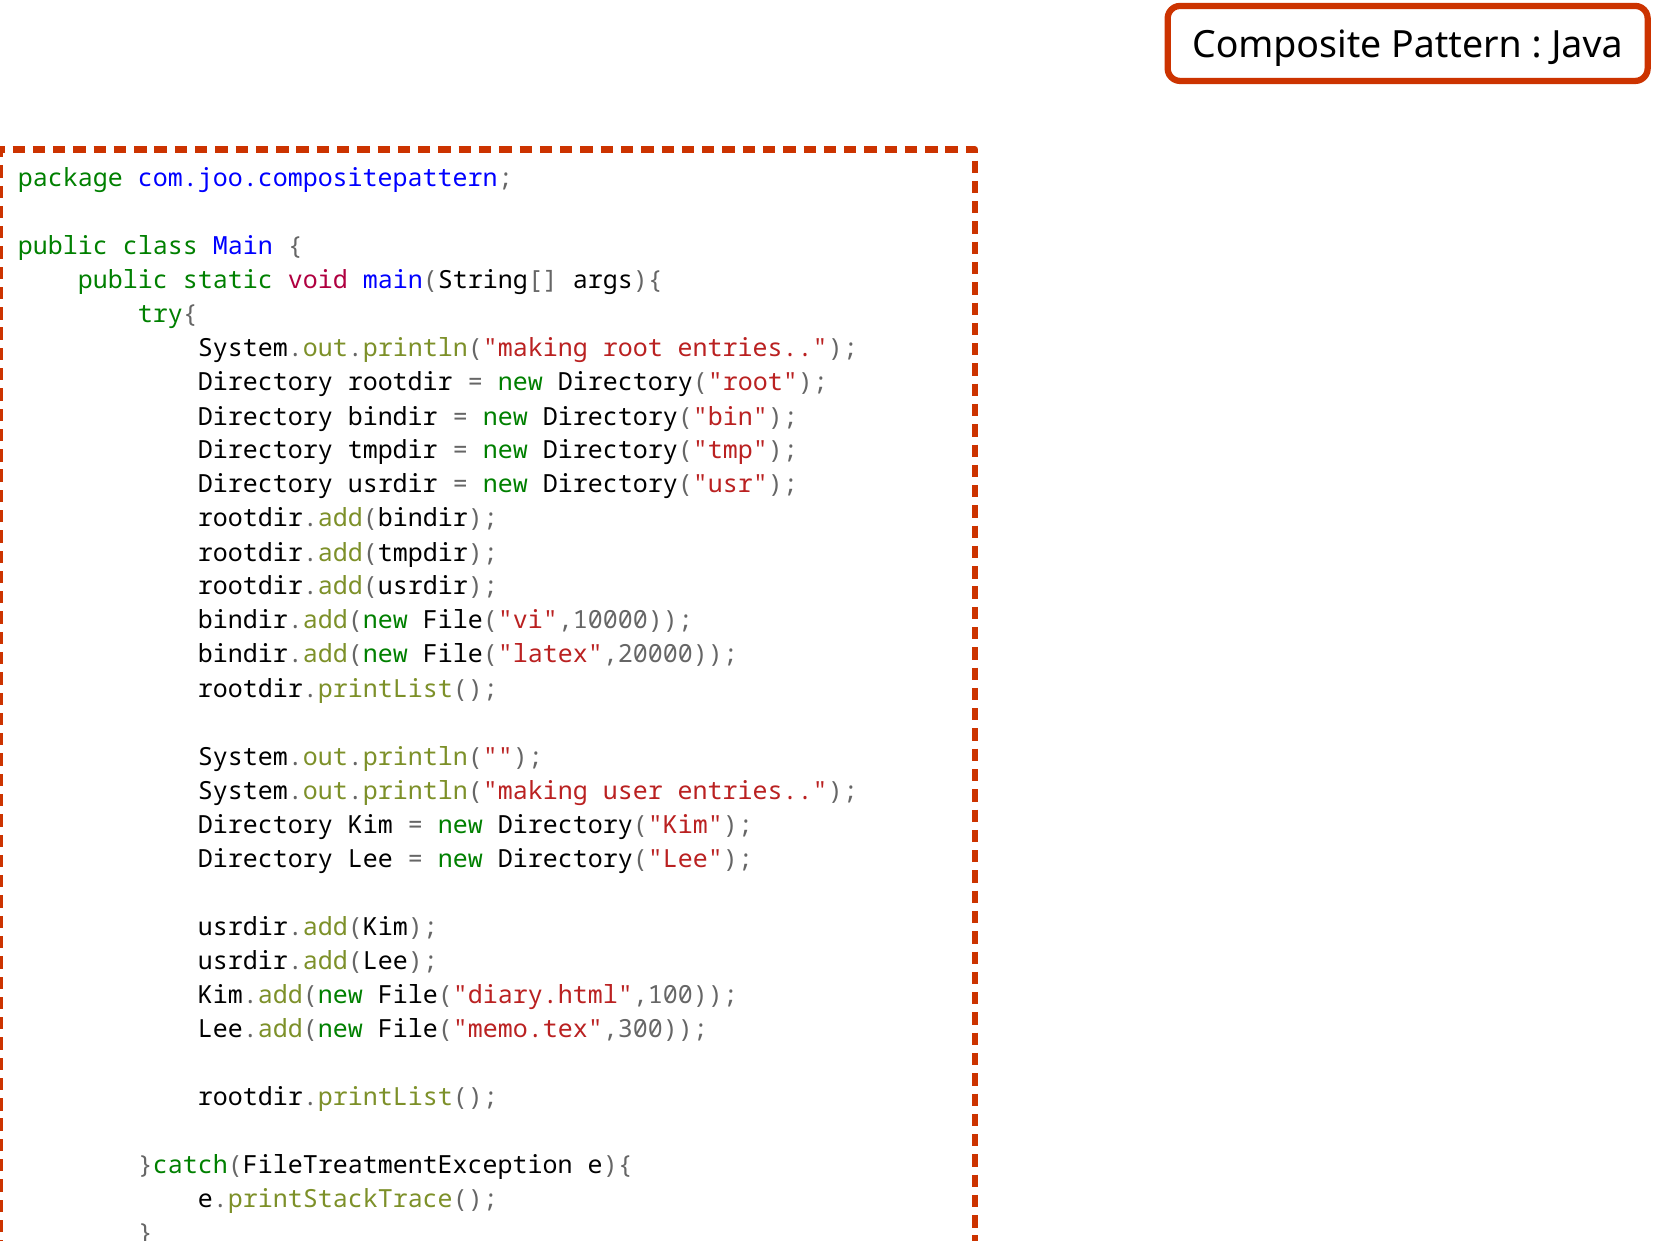

Composite Pattern : Java
package com.joo.compositepattern;
public class Main {
 public static void main(String[] args){
 try{
 System.out.println("making root entries..");
 Directory rootdir = new Directory("root");
 Directory bindir = new Directory("bin");
 Directory tmpdir = new Directory("tmp");
 Directory usrdir = new Directory("usr");
 rootdir.add(bindir);
 rootdir.add(tmpdir);
 rootdir.add(usrdir);
 bindir.add(new File("vi",10000));
 bindir.add(new File("latex",20000));
 rootdir.printList();
 System.out.println("");
 System.out.println("making user entries..");
 Directory Kim = new Directory("Kim");
 Directory Lee = new Directory("Lee");
 usrdir.add(Kim);
 usrdir.add(Lee);
 Kim.add(new File("diary.html",100));
 Lee.add(new File("memo.tex",300));
 rootdir.printList();
 }catch(FileTreatmentException e){
 e.printStackTrace();
 }
 }
}